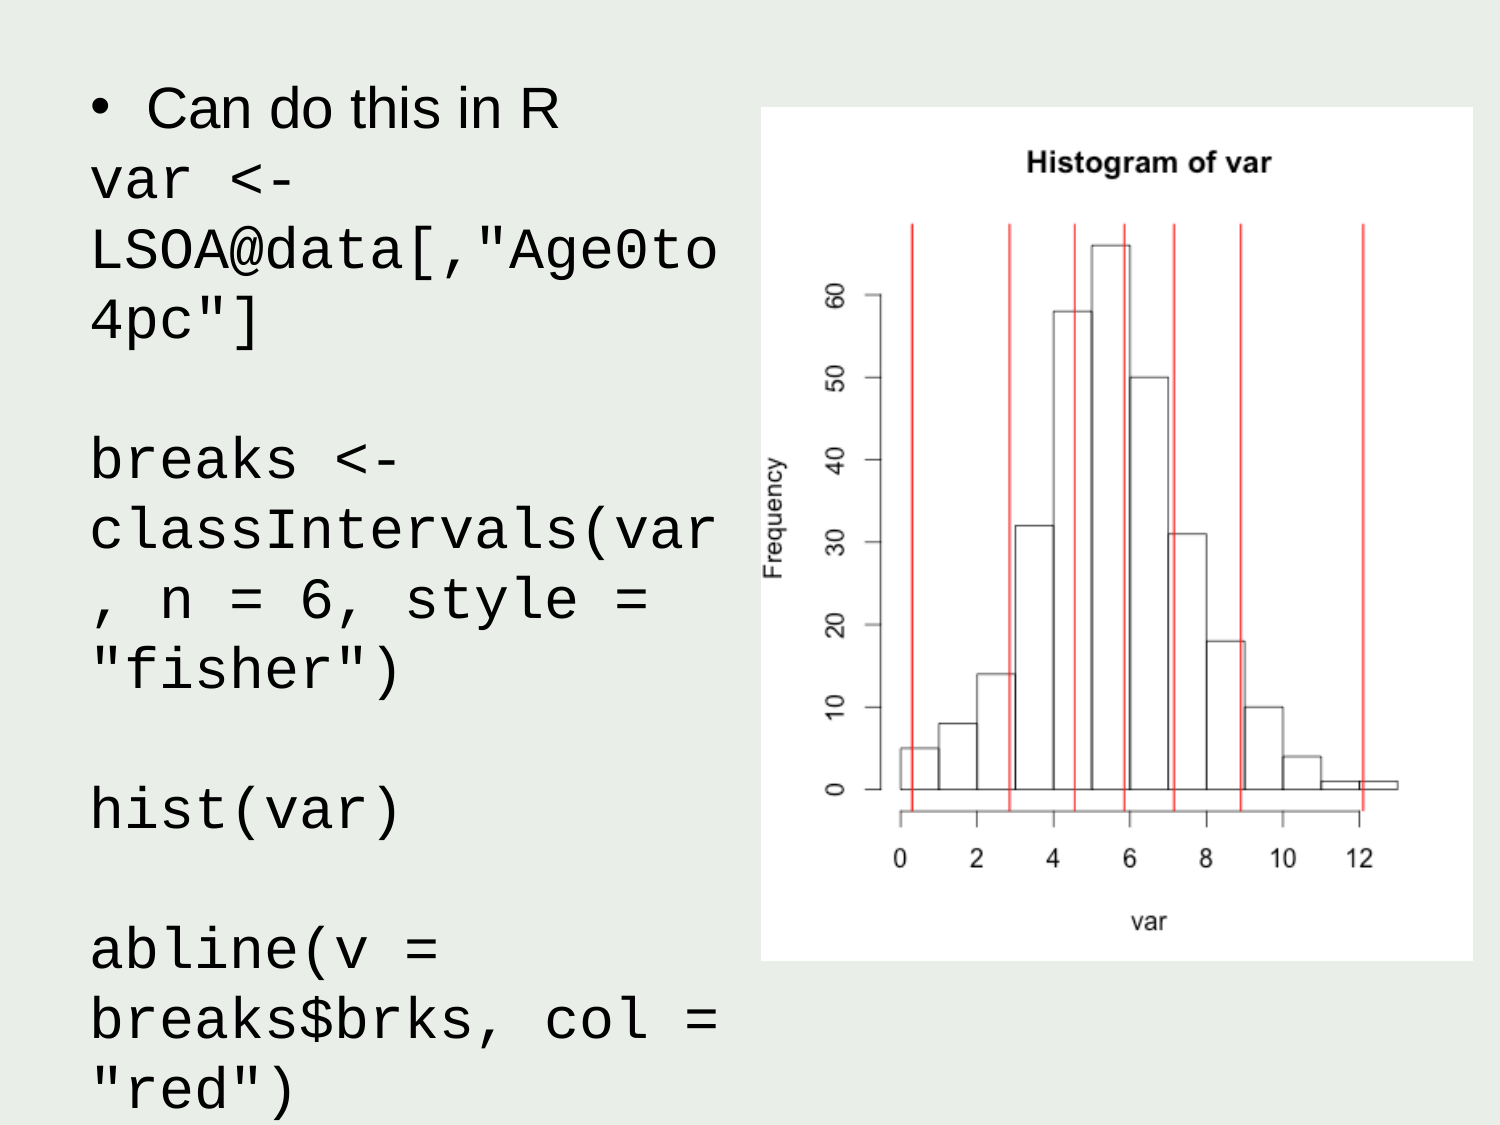

Can do this in R
var <- LSOA@data[,"Age0to4pc"]
breaks <- classIntervals(var, n = 6, style = "fisher")
hist(var)
abline(v = breaks$brks, col = "red")